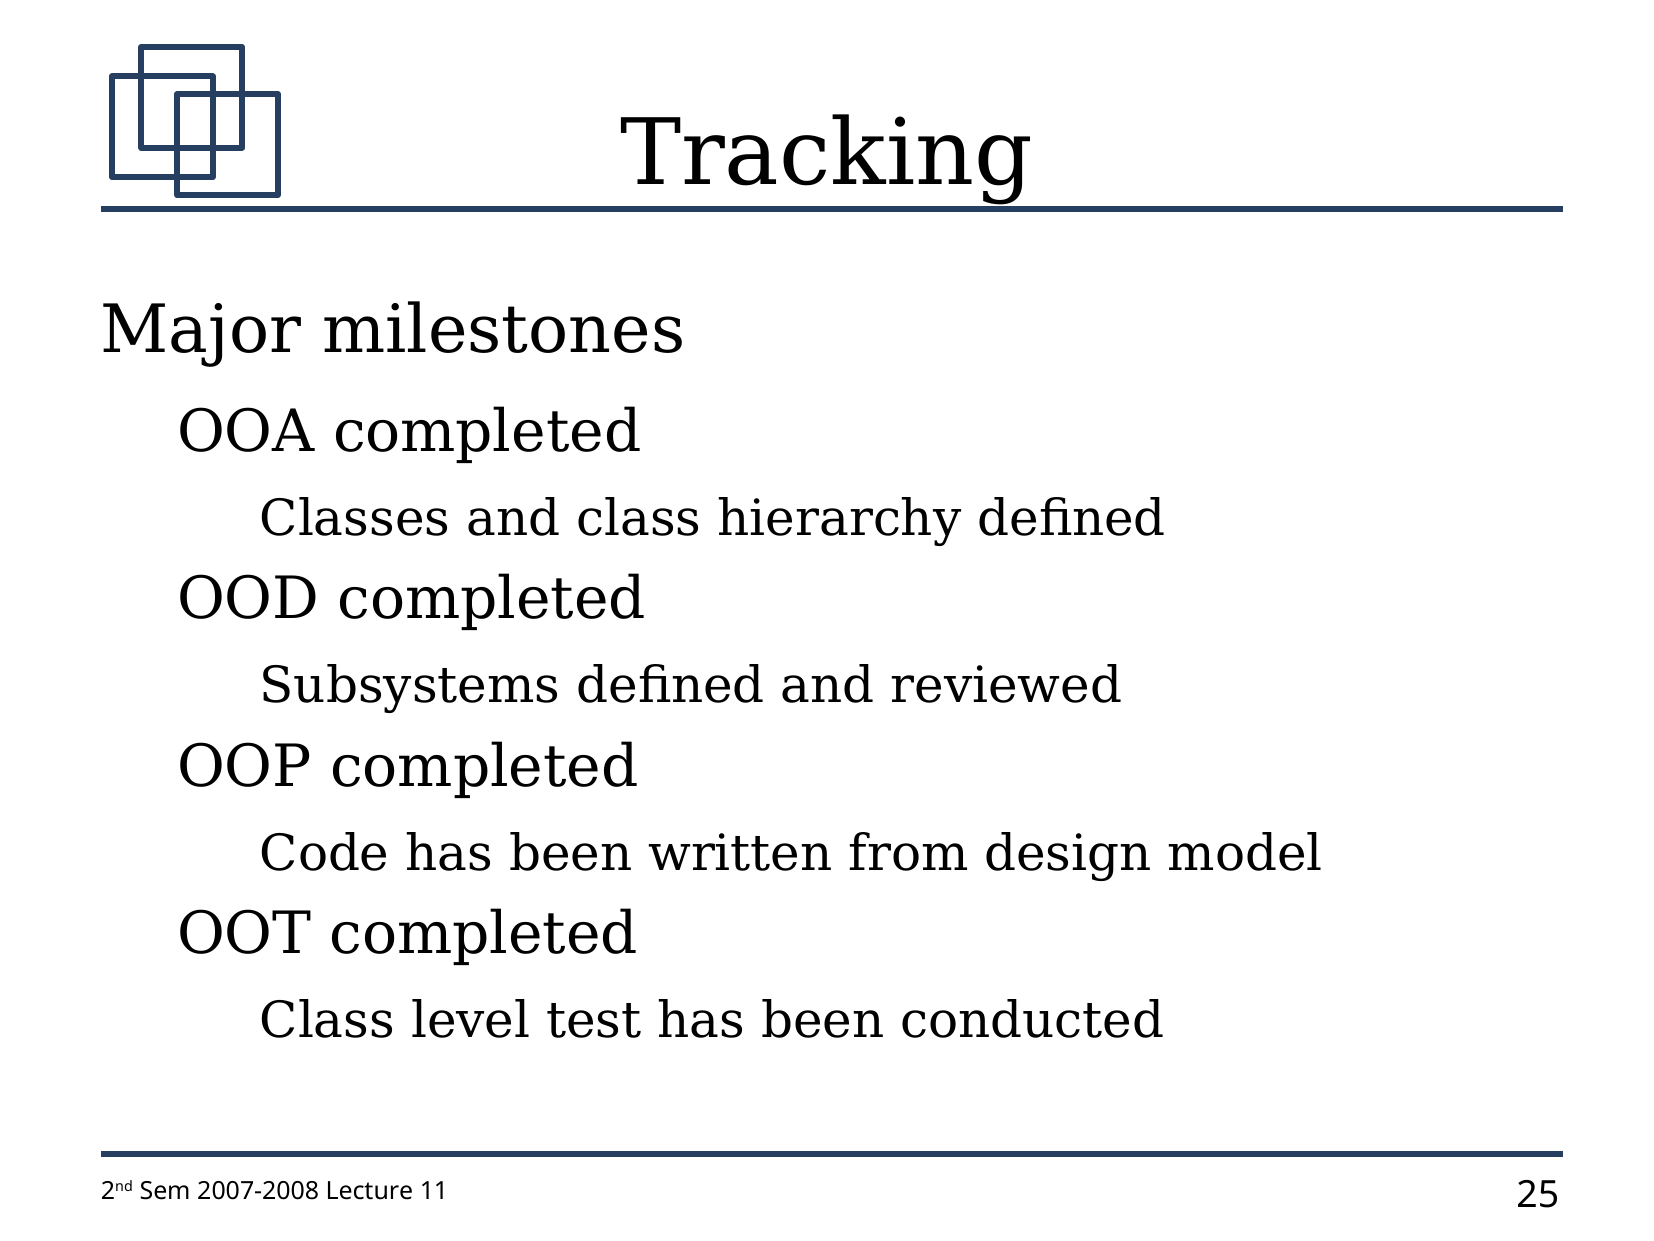

# Tracking
Major milestones
OOA completed
Classes and class hierarchy defined
OOD completed
Subsystems defined and reviewed
OOP completed
Code has been written from design model
OOT completed
Class level test has been conducted